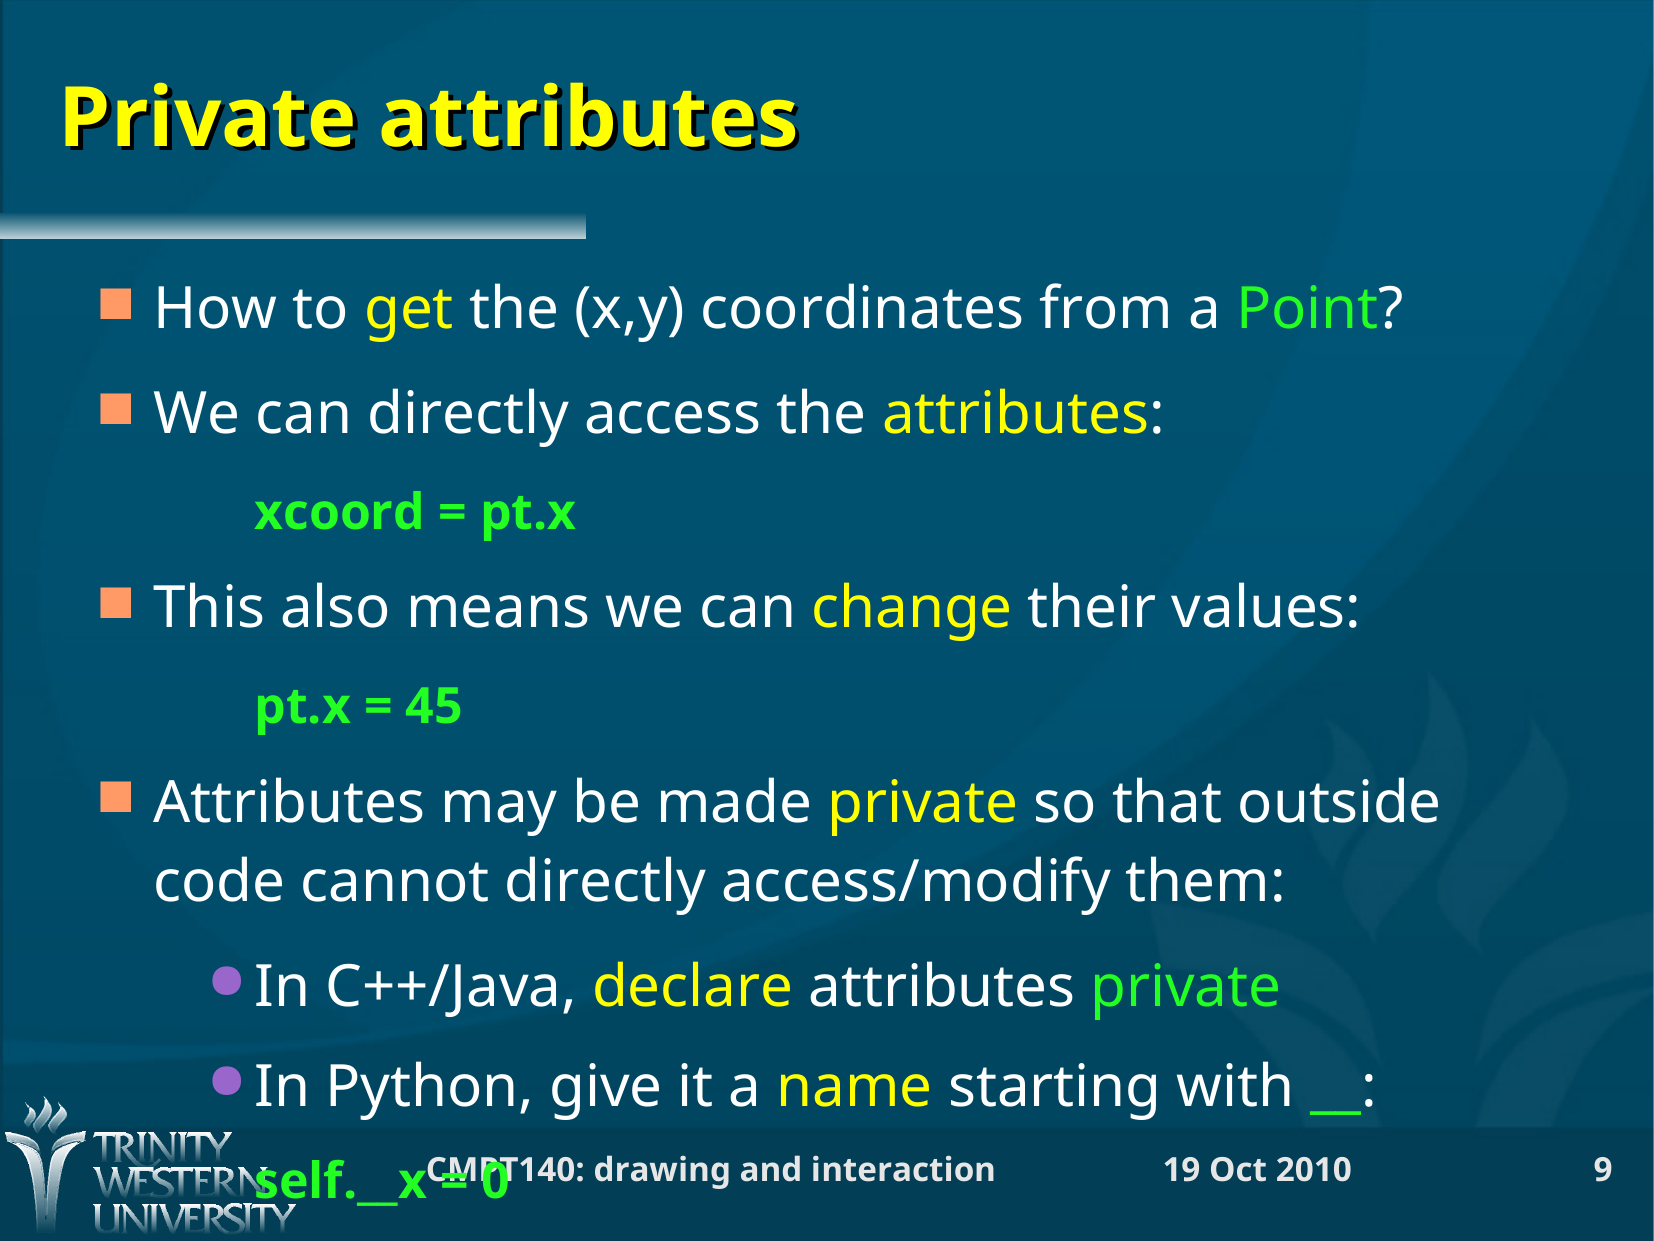

# Private attributes
How to get the (x,y) coordinates from a Point?
We can directly access the attributes:
xcoord = pt.x
This also means we can change their values:
pt.x = 45
Attributes may be made private so that outside code cannot directly access/modify them:
In C++/Java, declare attributes private
In Python, give it a name starting with __:
self.__x = 0
CMPT140: drawing and interaction
19 Oct 2010
9